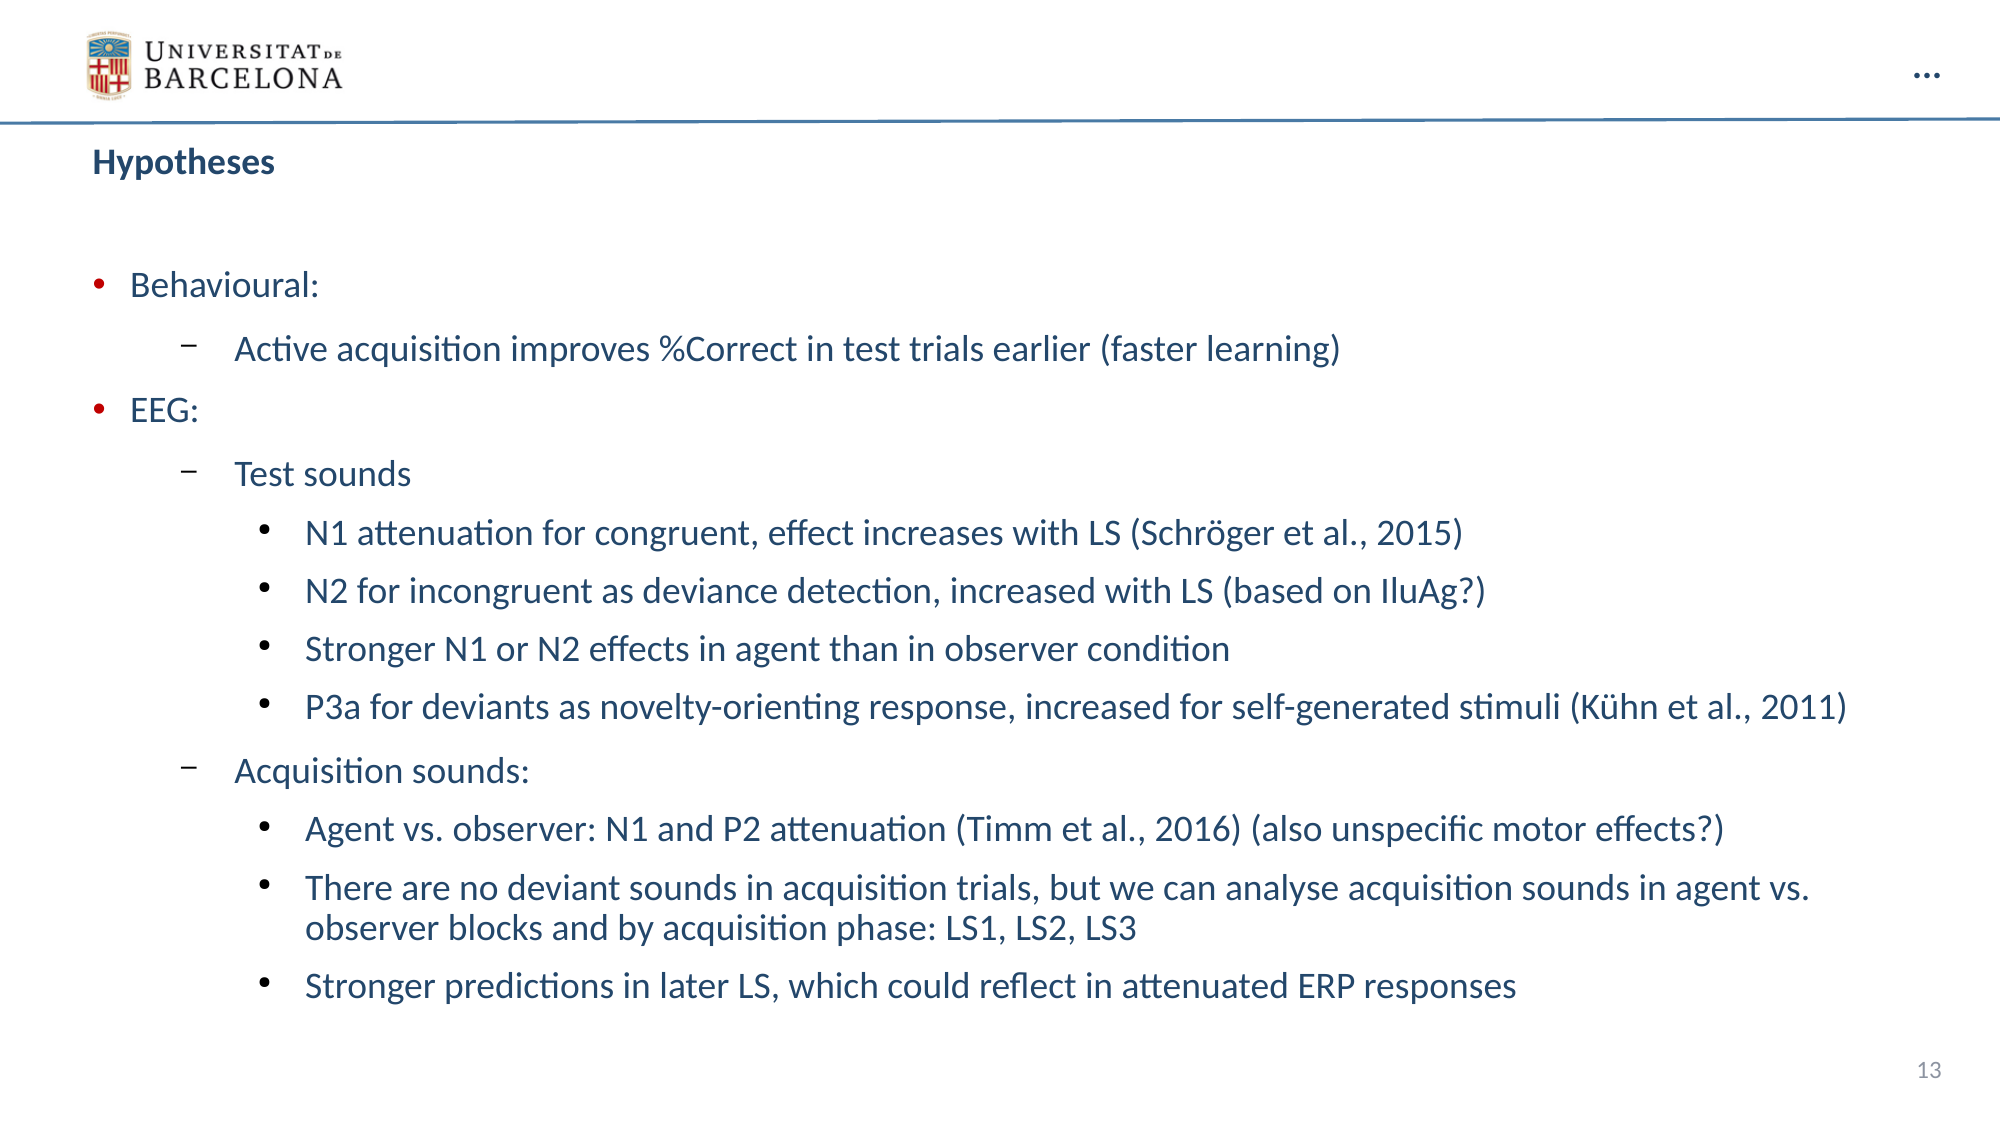

# ...
Hypotheses
Behavioural:
Active acquisition improves %Correct in test trials earlier (faster learning)
EEG:
Test sounds
N1 attenuation for congruent, effect increases with LS (Schröger et al., 2015)
N2 for incongruent as deviance detection, increased with LS (based on IluAg?)
Stronger N1 or N2 effects in agent than in observer condition
P3a for deviants as novelty-orienting response, increased for self-generated stimuli (Kühn et al., 2011)
Acquisition sounds:
Agent vs. observer: N1 and P2 attenuation (Timm et al., 2016) (also unspecific motor effects?)
There are no deviant sounds in acquisition trials, but we can analyse acquisition sounds in agent vs. observer blocks and by acquisition phase: LS1, LS2, LS3
Stronger predictions in later LS, which could reflect in attenuated ERP responses